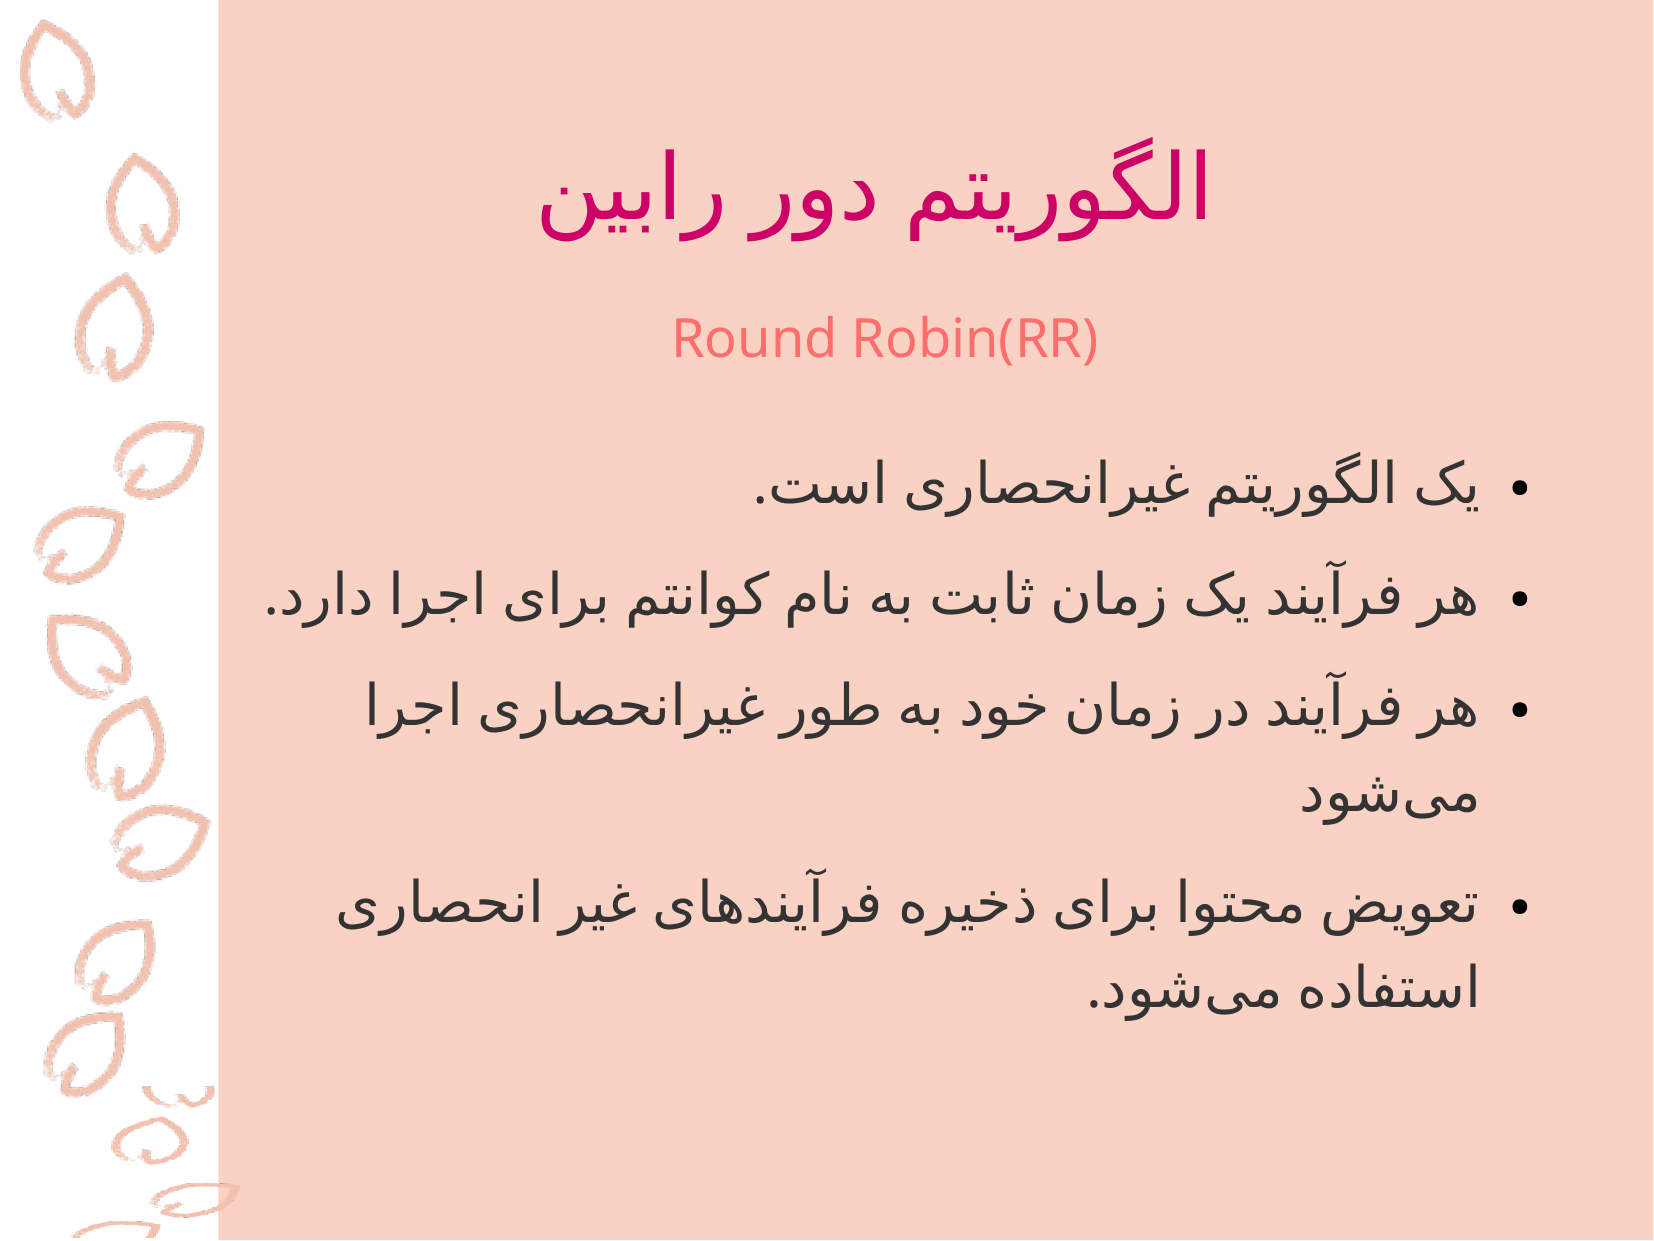

# الگوریتم دور رابین
Round Robin(RR)
یک الگوریتم غیرانحصاری است.
هر فرآیند یک زمان ثابت به نام کوانتم برای اجرا دارد.
هر فرآیند در زمان خود به طور غیرانحصاری اجرا می‌شود
تعویض محتوا برای ذخیره فرآیندهای غیر انحصاری استفاده می‌شود.